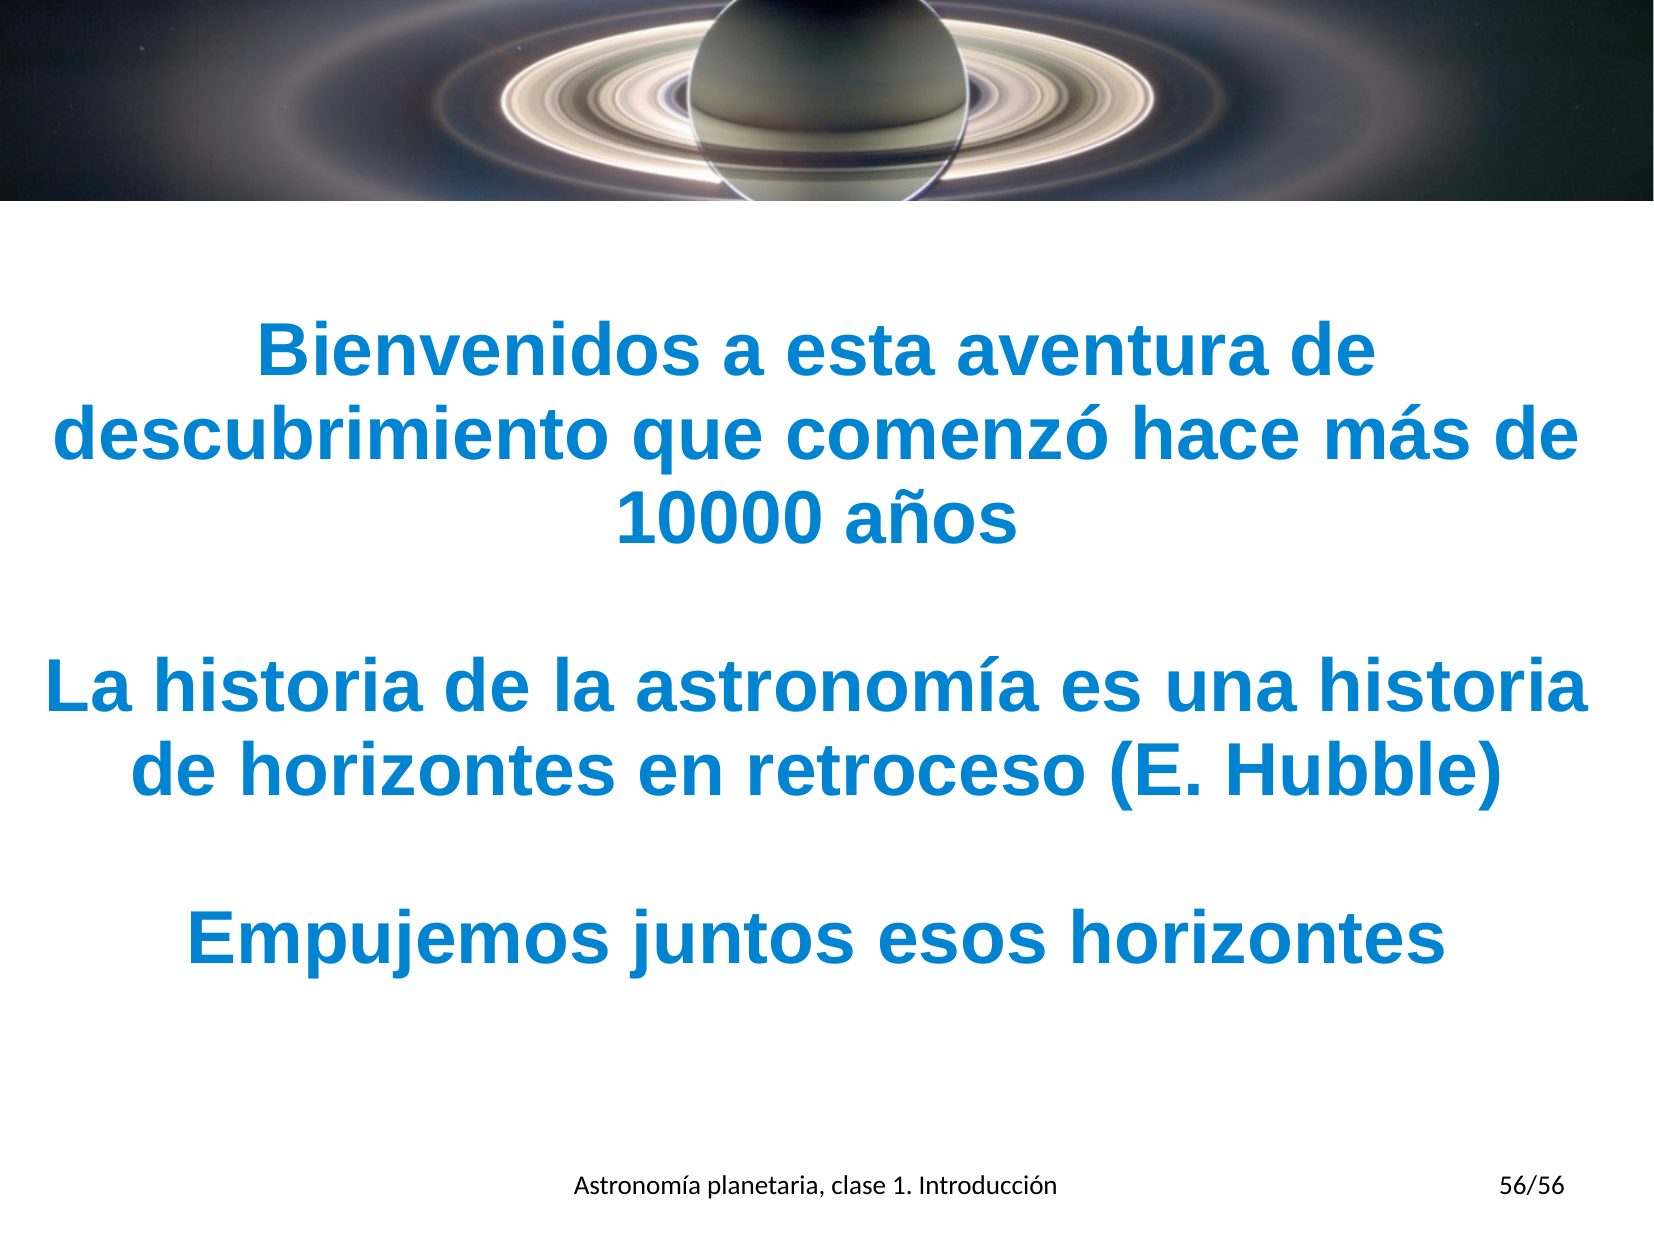

Bienvenidos a esta aventura de descubrimiento que comenzó hace más de 10000 años
La historia de la astronomía es una historia de horizontes en retroceso (E. Hubble)
Empujemos juntos esos horizontes
Astronomía planetaria, clase 1. Introducción
56